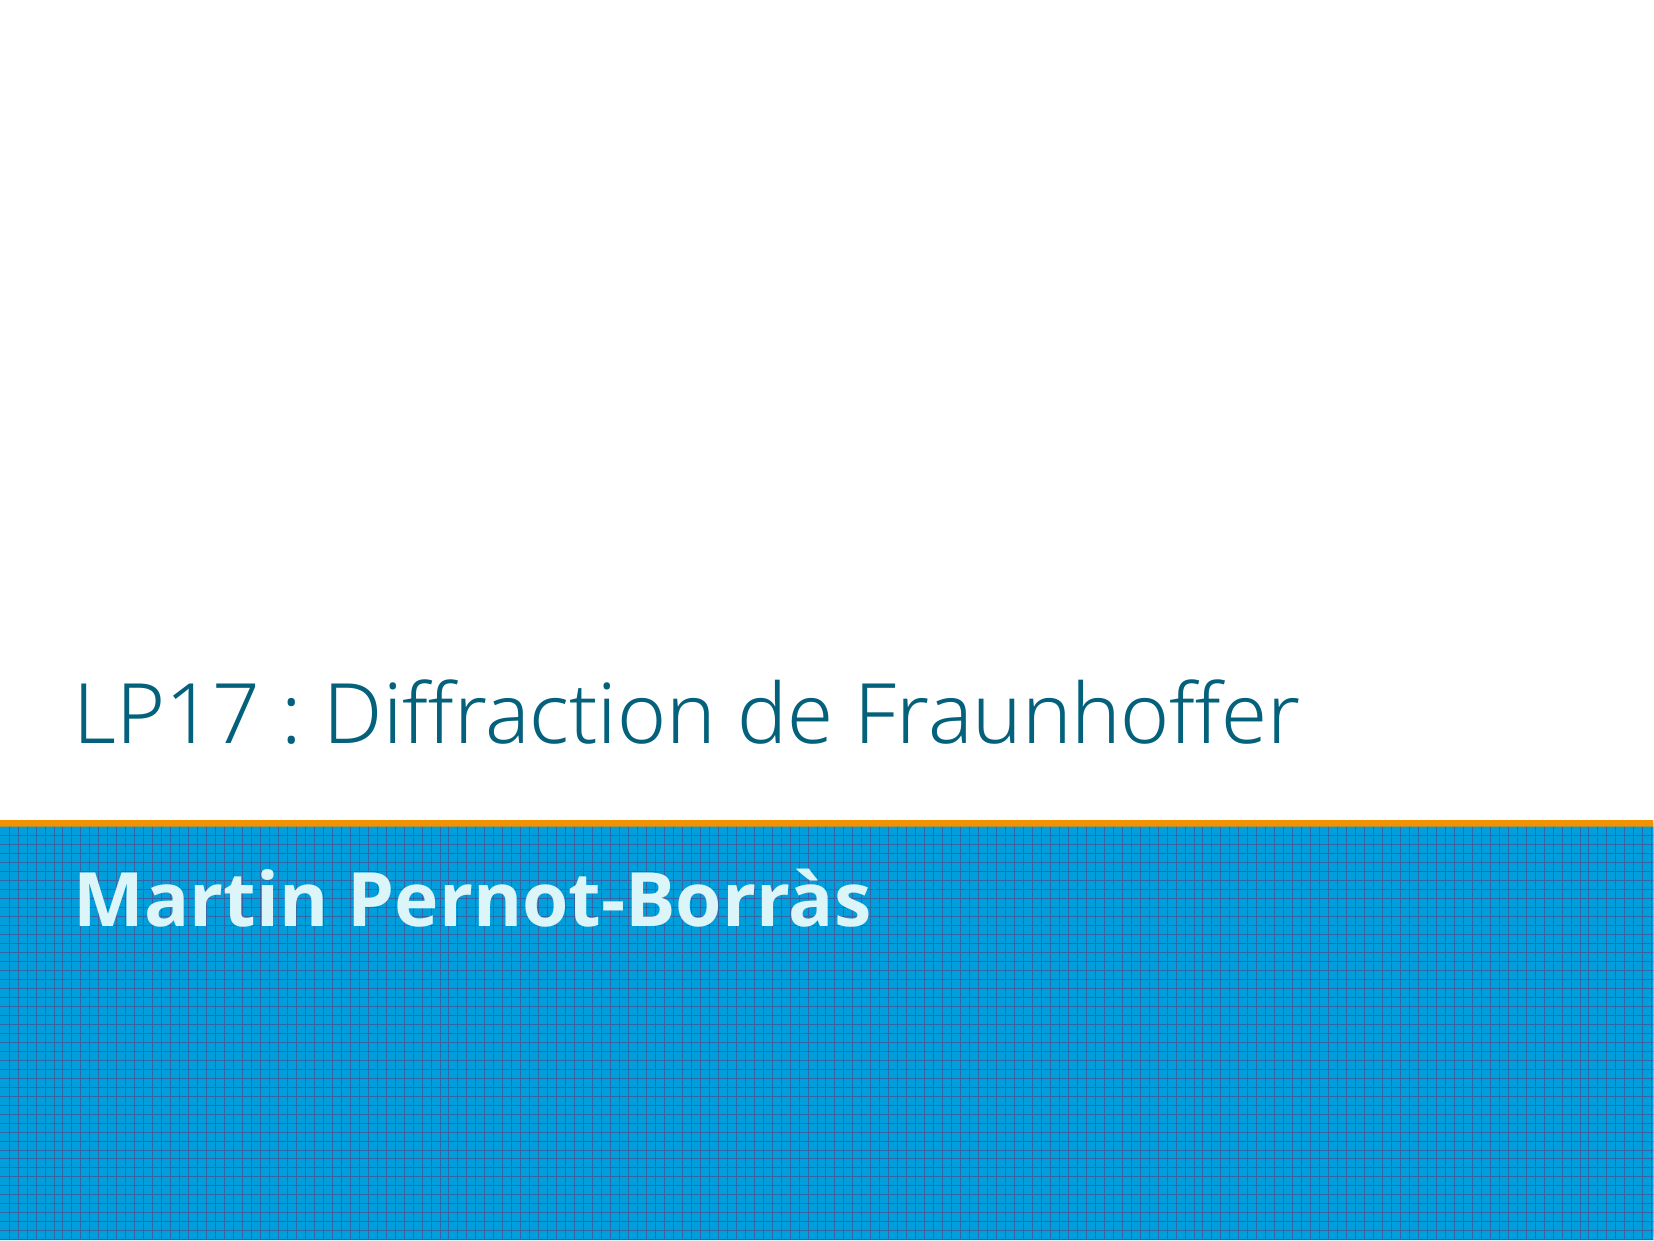

# LP17 : Diffraction de Fraunhoffer
Martin Pernot-Borràs